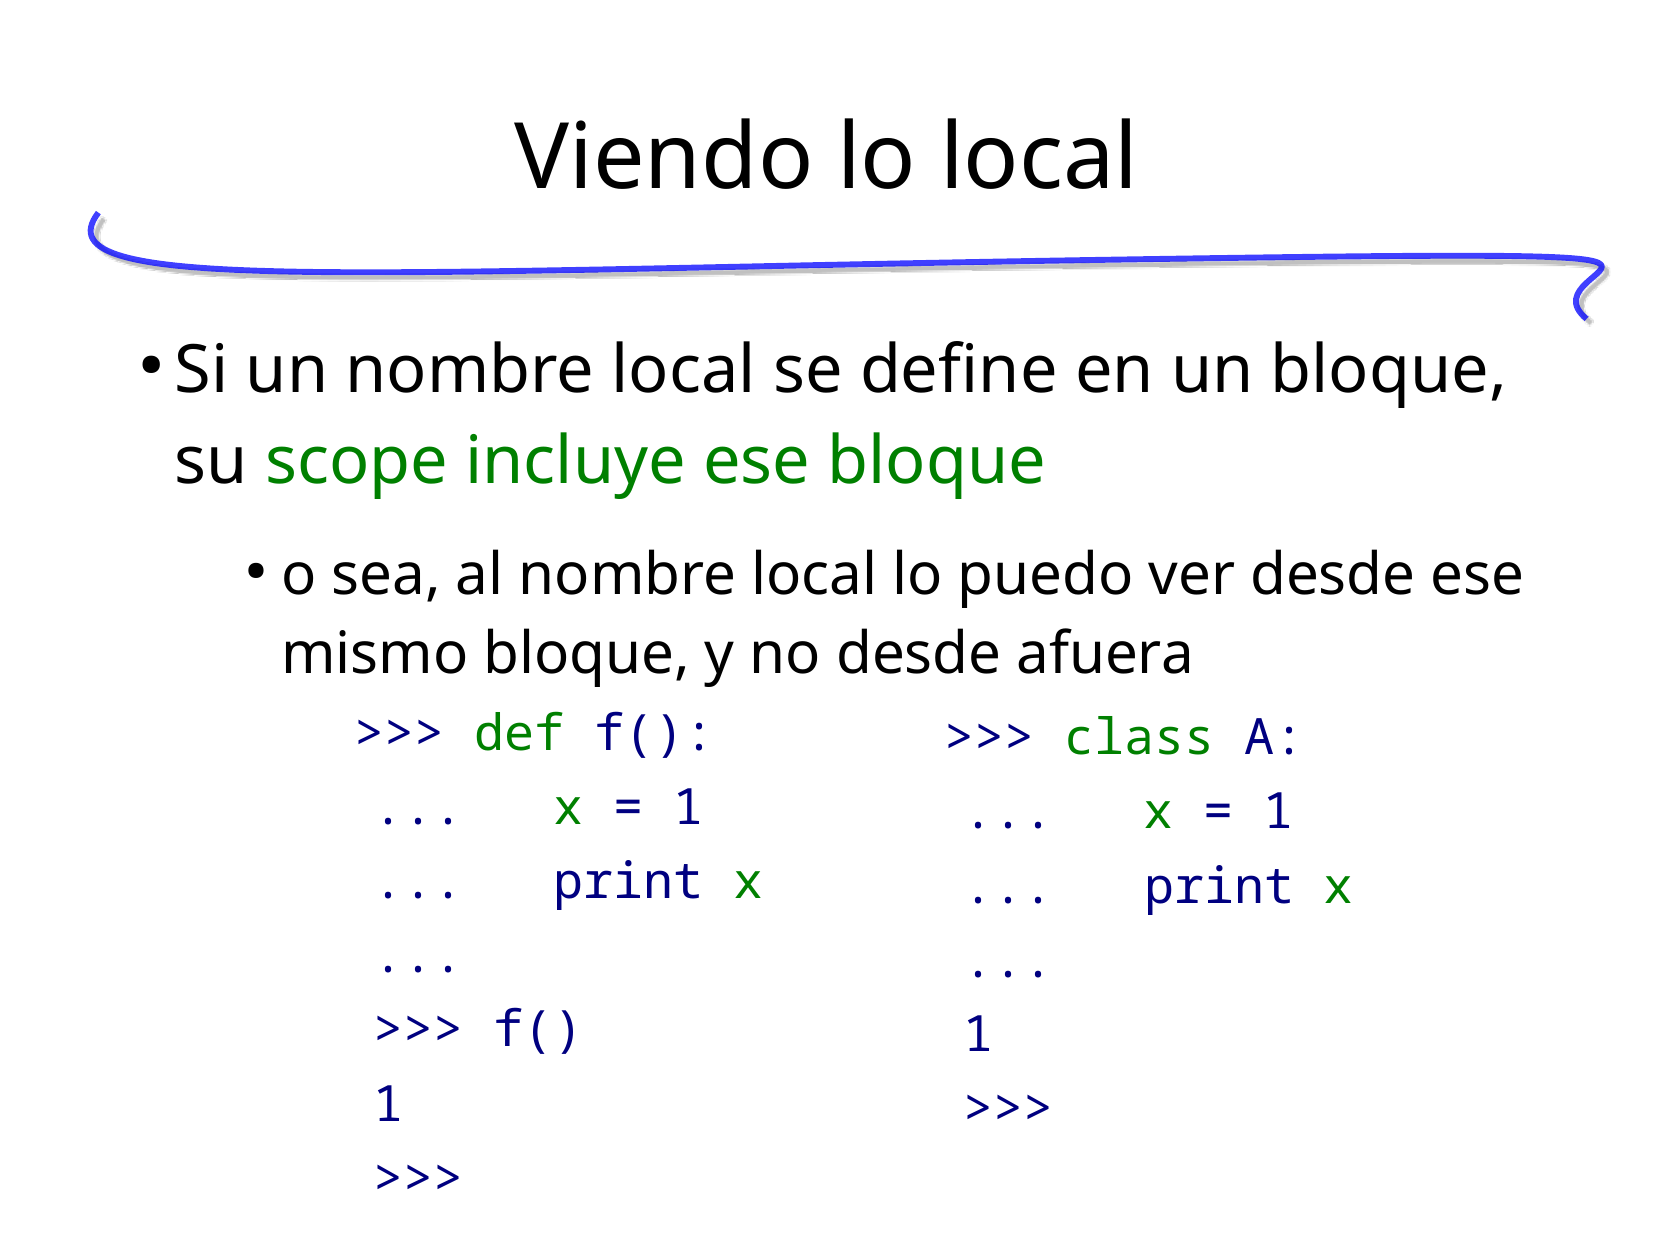

Viendo lo local
# Si un nombre local se define en un bloque, su scope incluye ese bloque
o sea, al nombre local lo puedo ver desde ese mismo bloque, y no desde afuera
>>> def f():
 ... x = 1
 ... print x
 ...
 >>> f()
 1
 >>>
>>> class A:
 ... x = 1
 ... print x
 ...
 1
 >>>